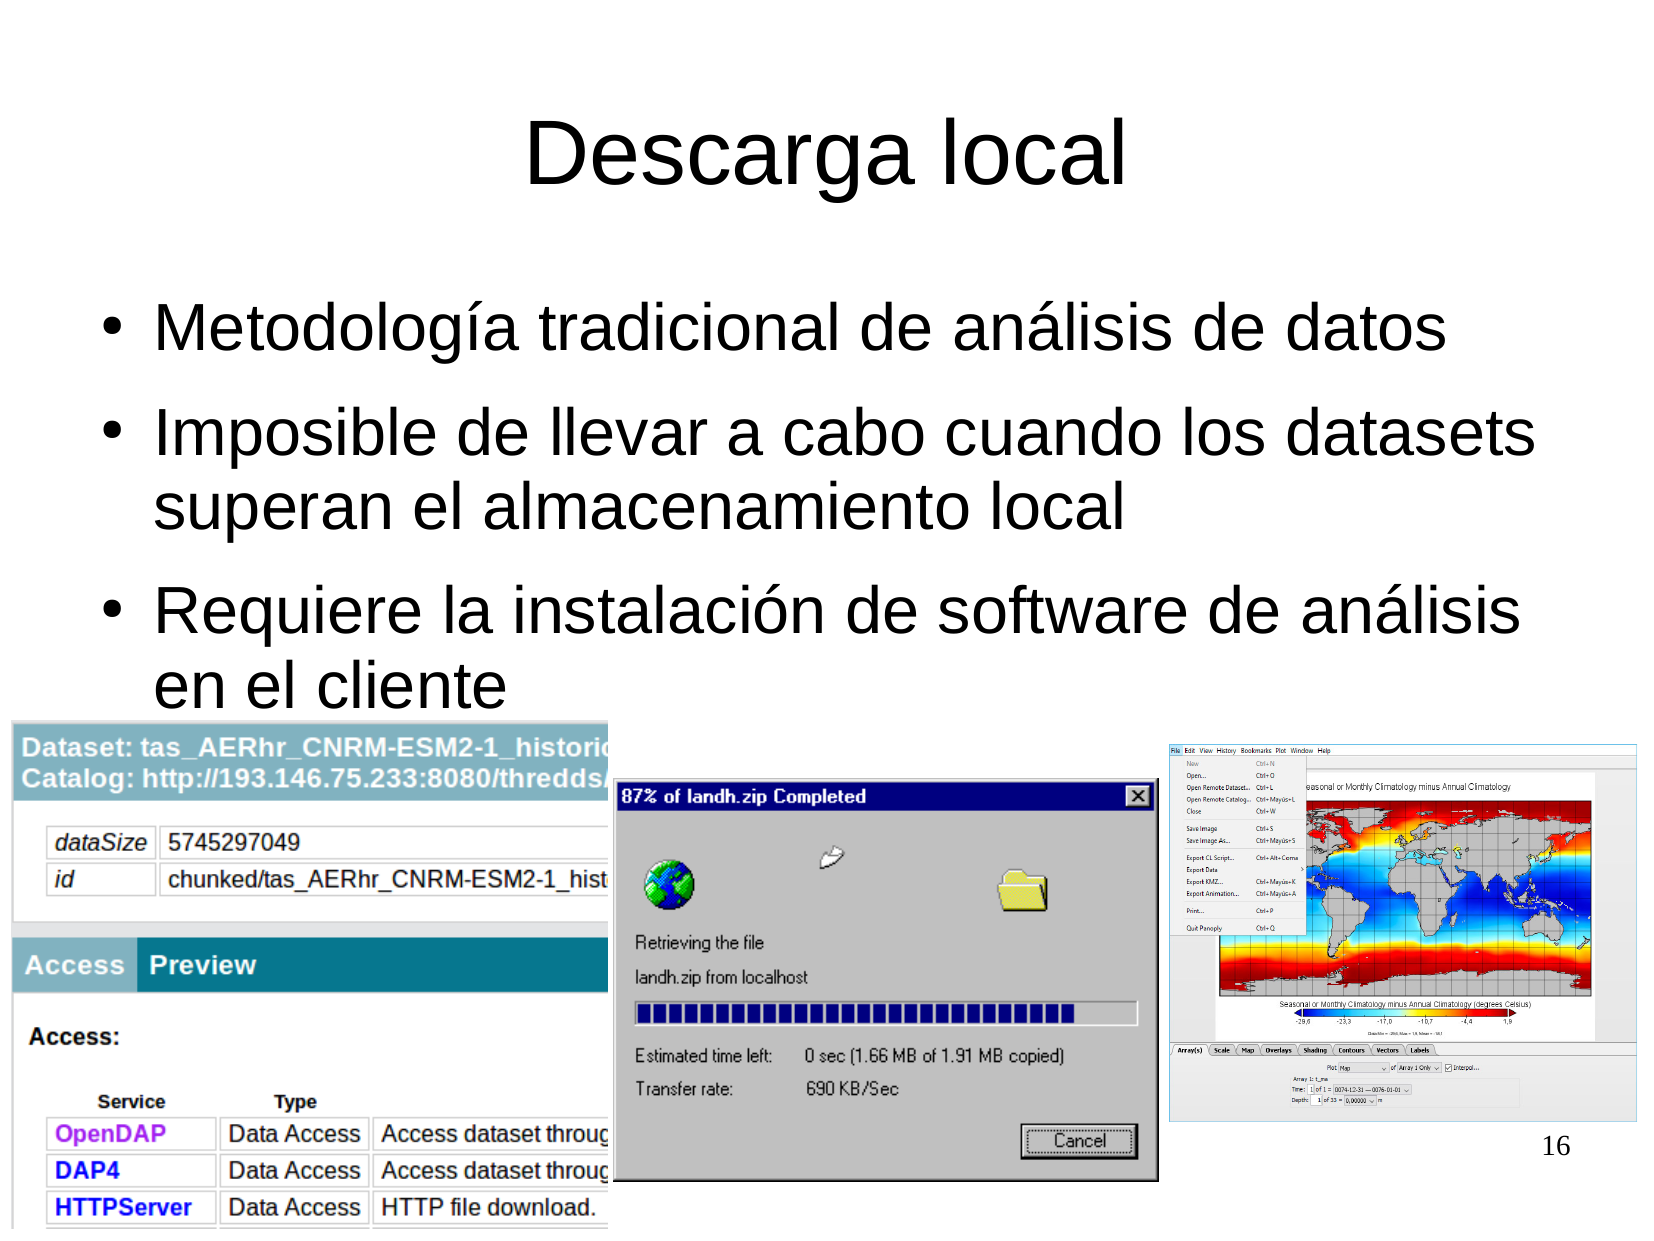

# Descarga local
Metodología tradicional de análisis de datos
Imposible de llevar a cabo cuando los datasets superan el almacenamiento local
Requiere la instalación de software de análisis en el cliente
16